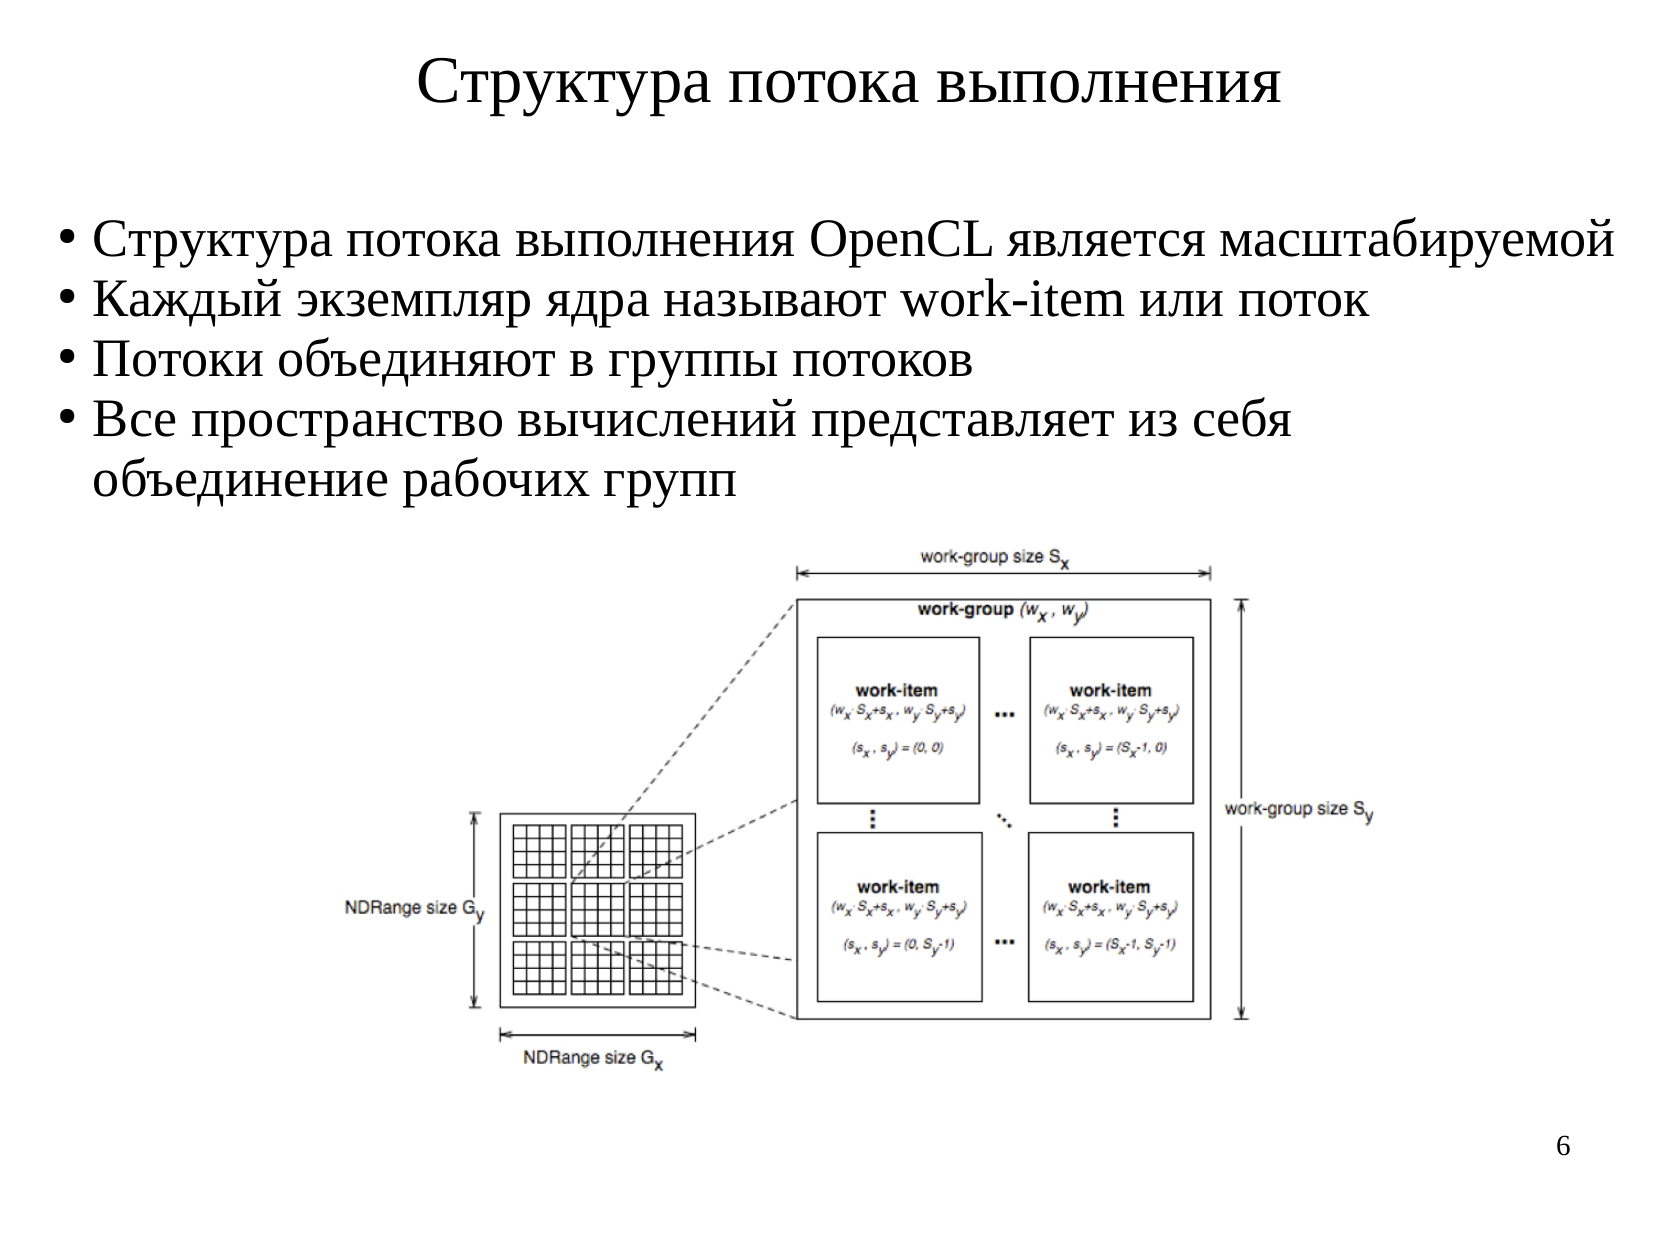

Структура потока выполнения
Структура потока выполнения OpenCL является масштабируемой
Каждый экземпляр ядра называют work-item или поток
Потоки объединяют в группы потоков
Все пространство вычислений представляет из себя
объединение рабочих групп
6